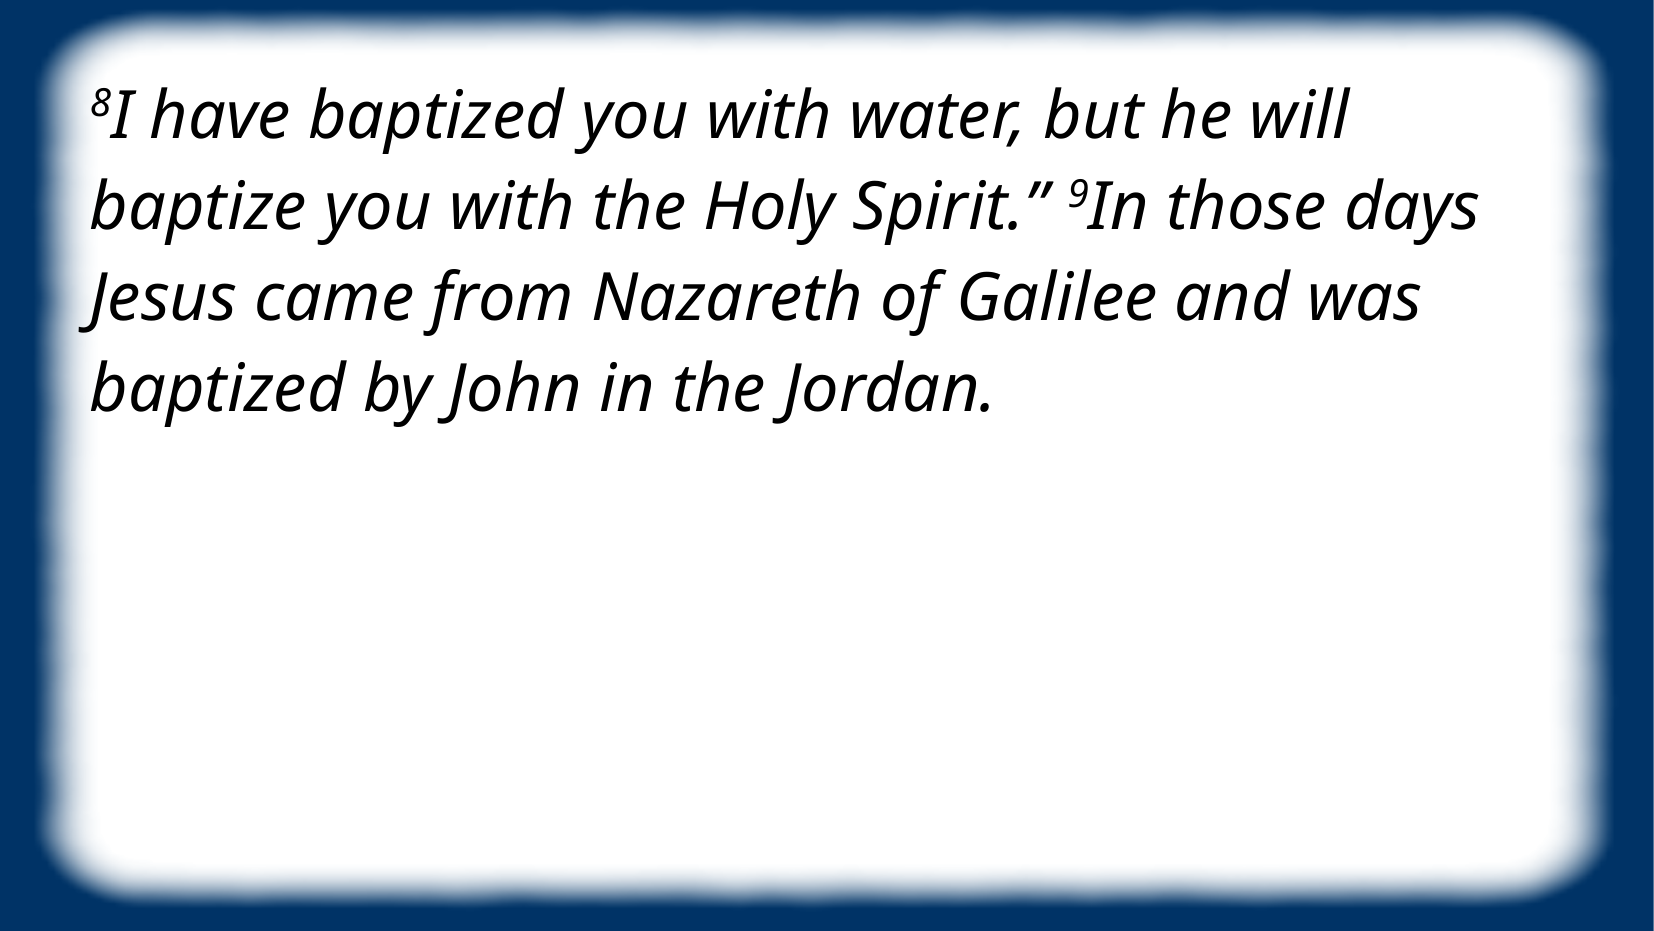

8I have baptized you with water, but he will baptize you with the Holy Spirit.” 9In those days Jesus came from Nazareth of Galilee and was baptized by John in the Jordan.